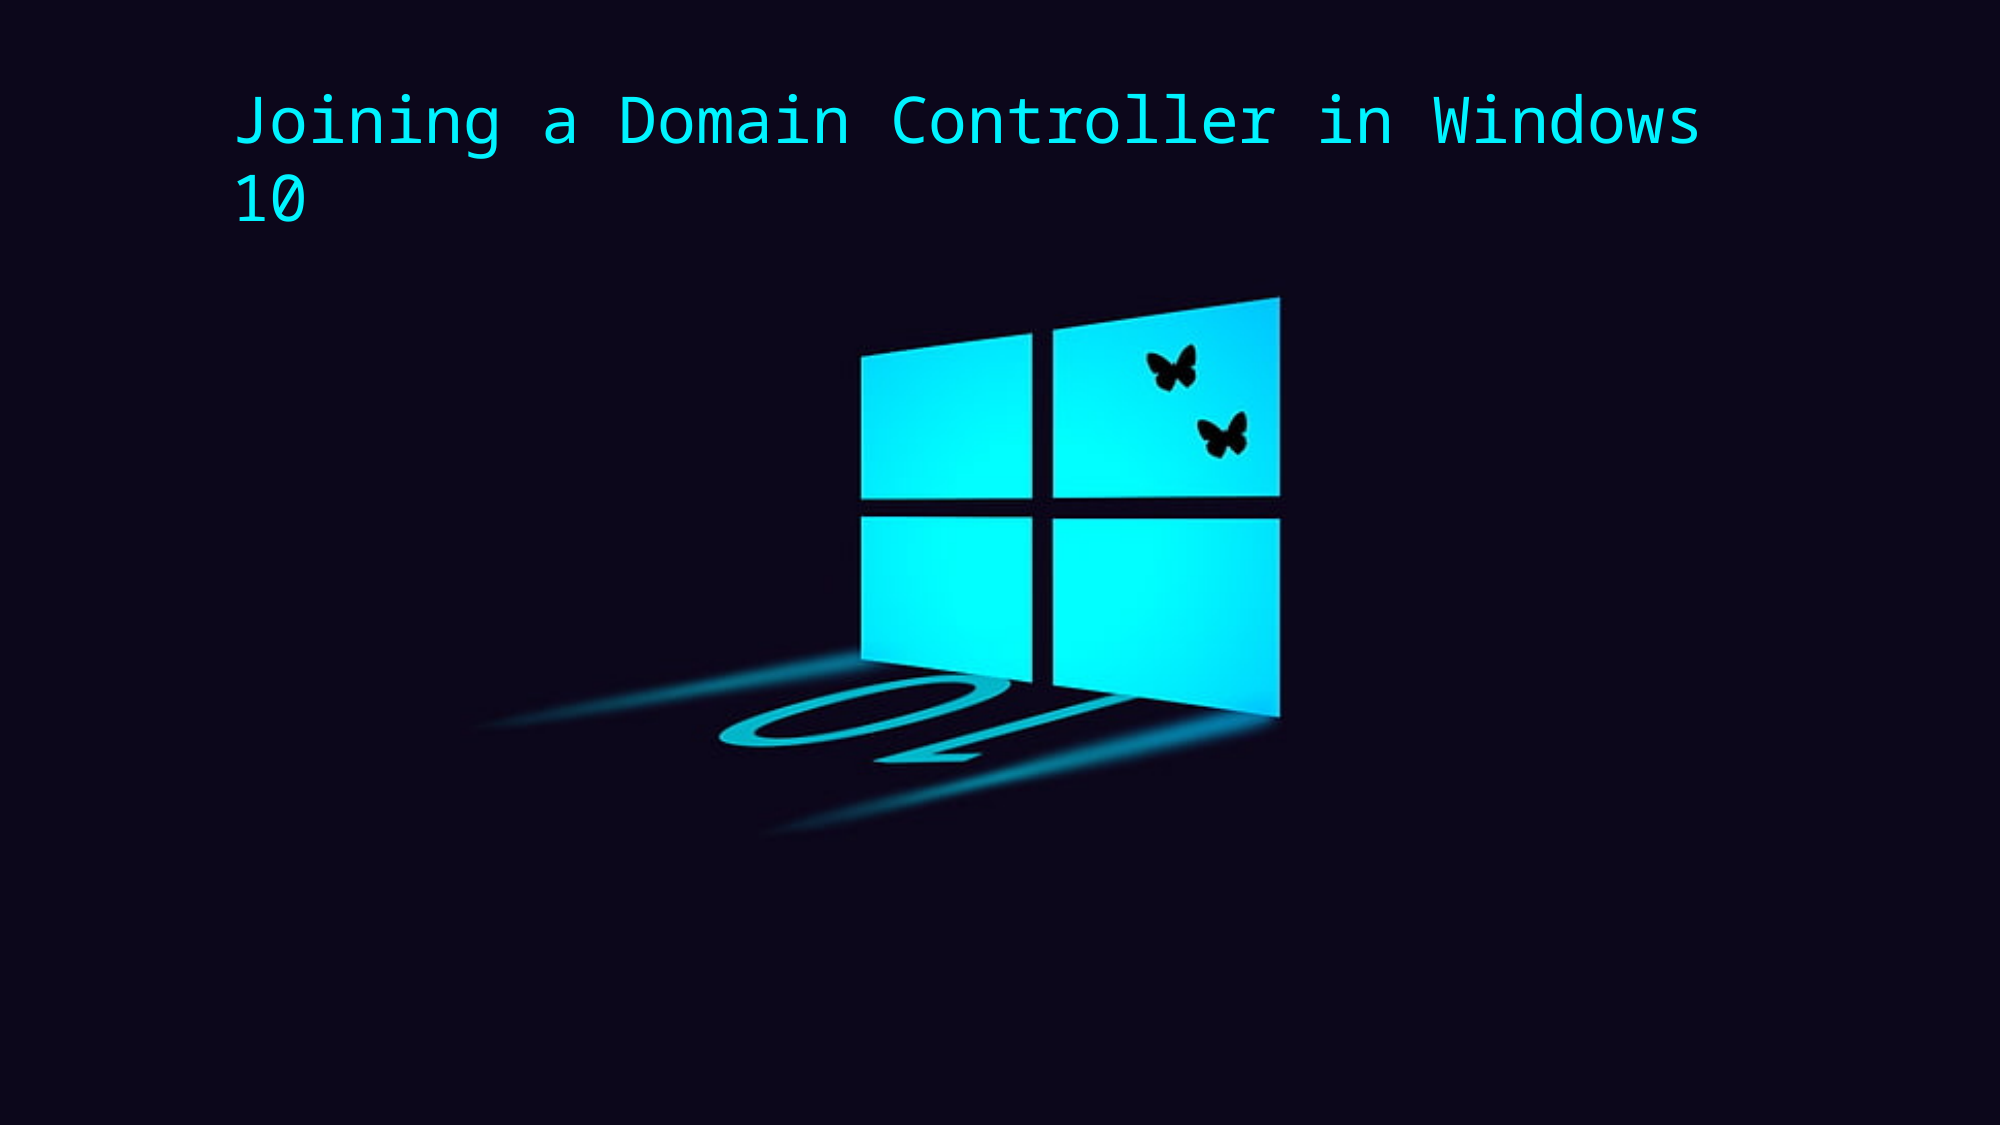

Joining a Domain Controller in Windows 10